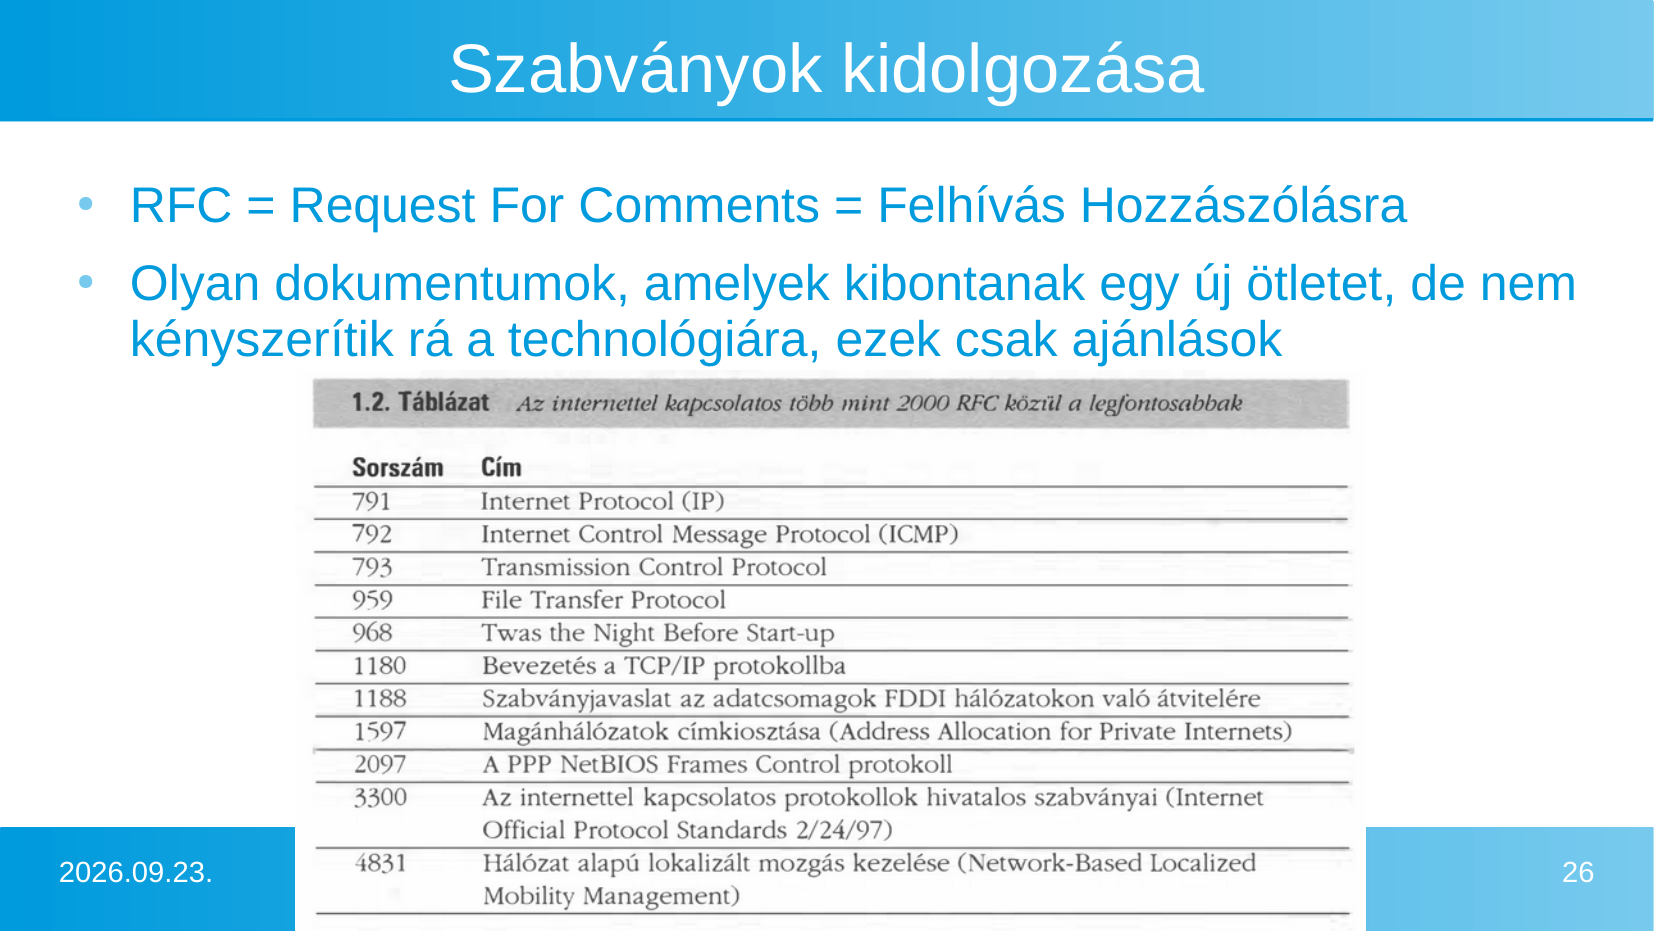

# Szabványok kidolgozása
RFC = Request For Comments = Felhívás Hozzászólásra
Olyan dokumentumok, amelyek kibontanak egy új ötletet, de nem kényszerítik rá a technológiára, ezek csak ajánlások
26